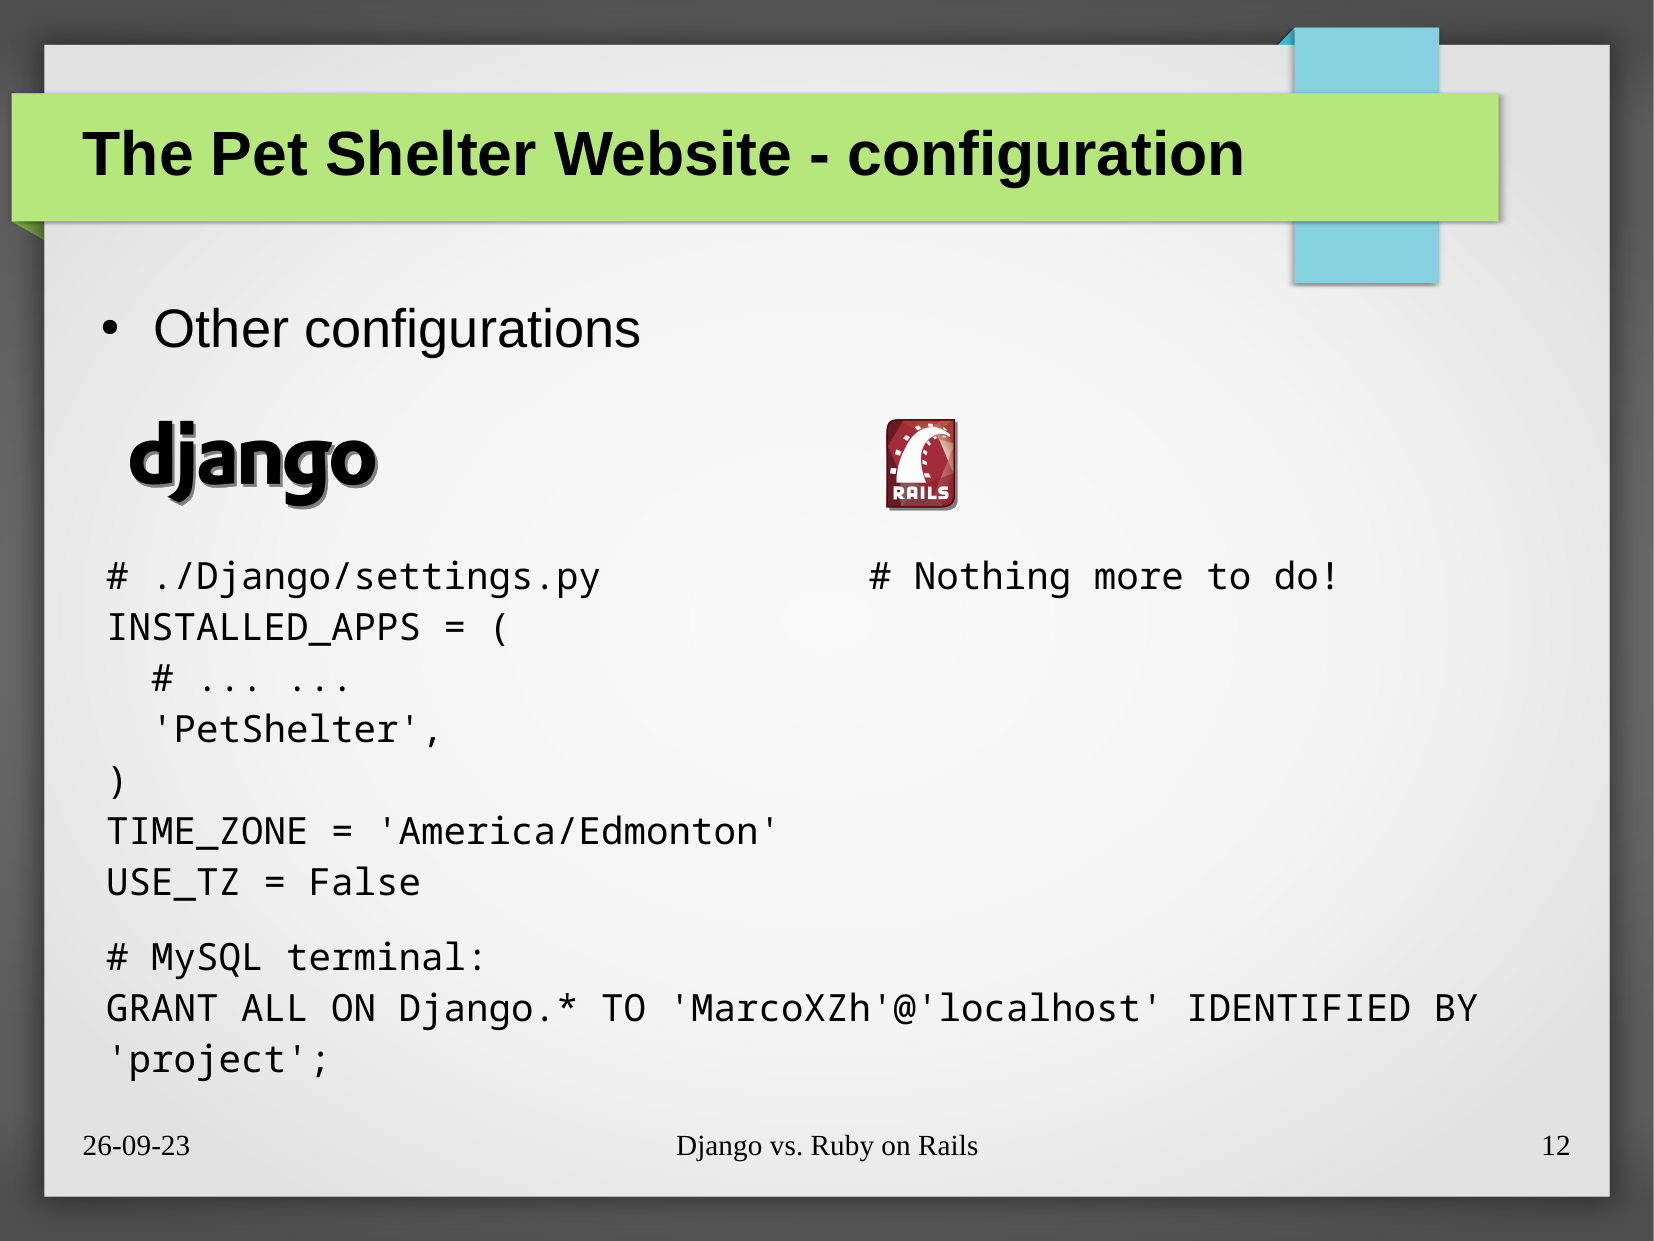

# The Pet Shelter Website - configuration
Other configurations
# ./Django/settings.py
INSTALLED_APPS = (
 # ... ...
 'PetShelter',
)
TIME_ZONE = 'America/Edmonton'
USE_TZ = False
# Nothing more to do!
# MySQL terminal:
GRANT ALL ON Django.* TO 'MarcoXZh'@'localhost' IDENTIFIED BY 'project';
Django vs. Ruby on Rails
12